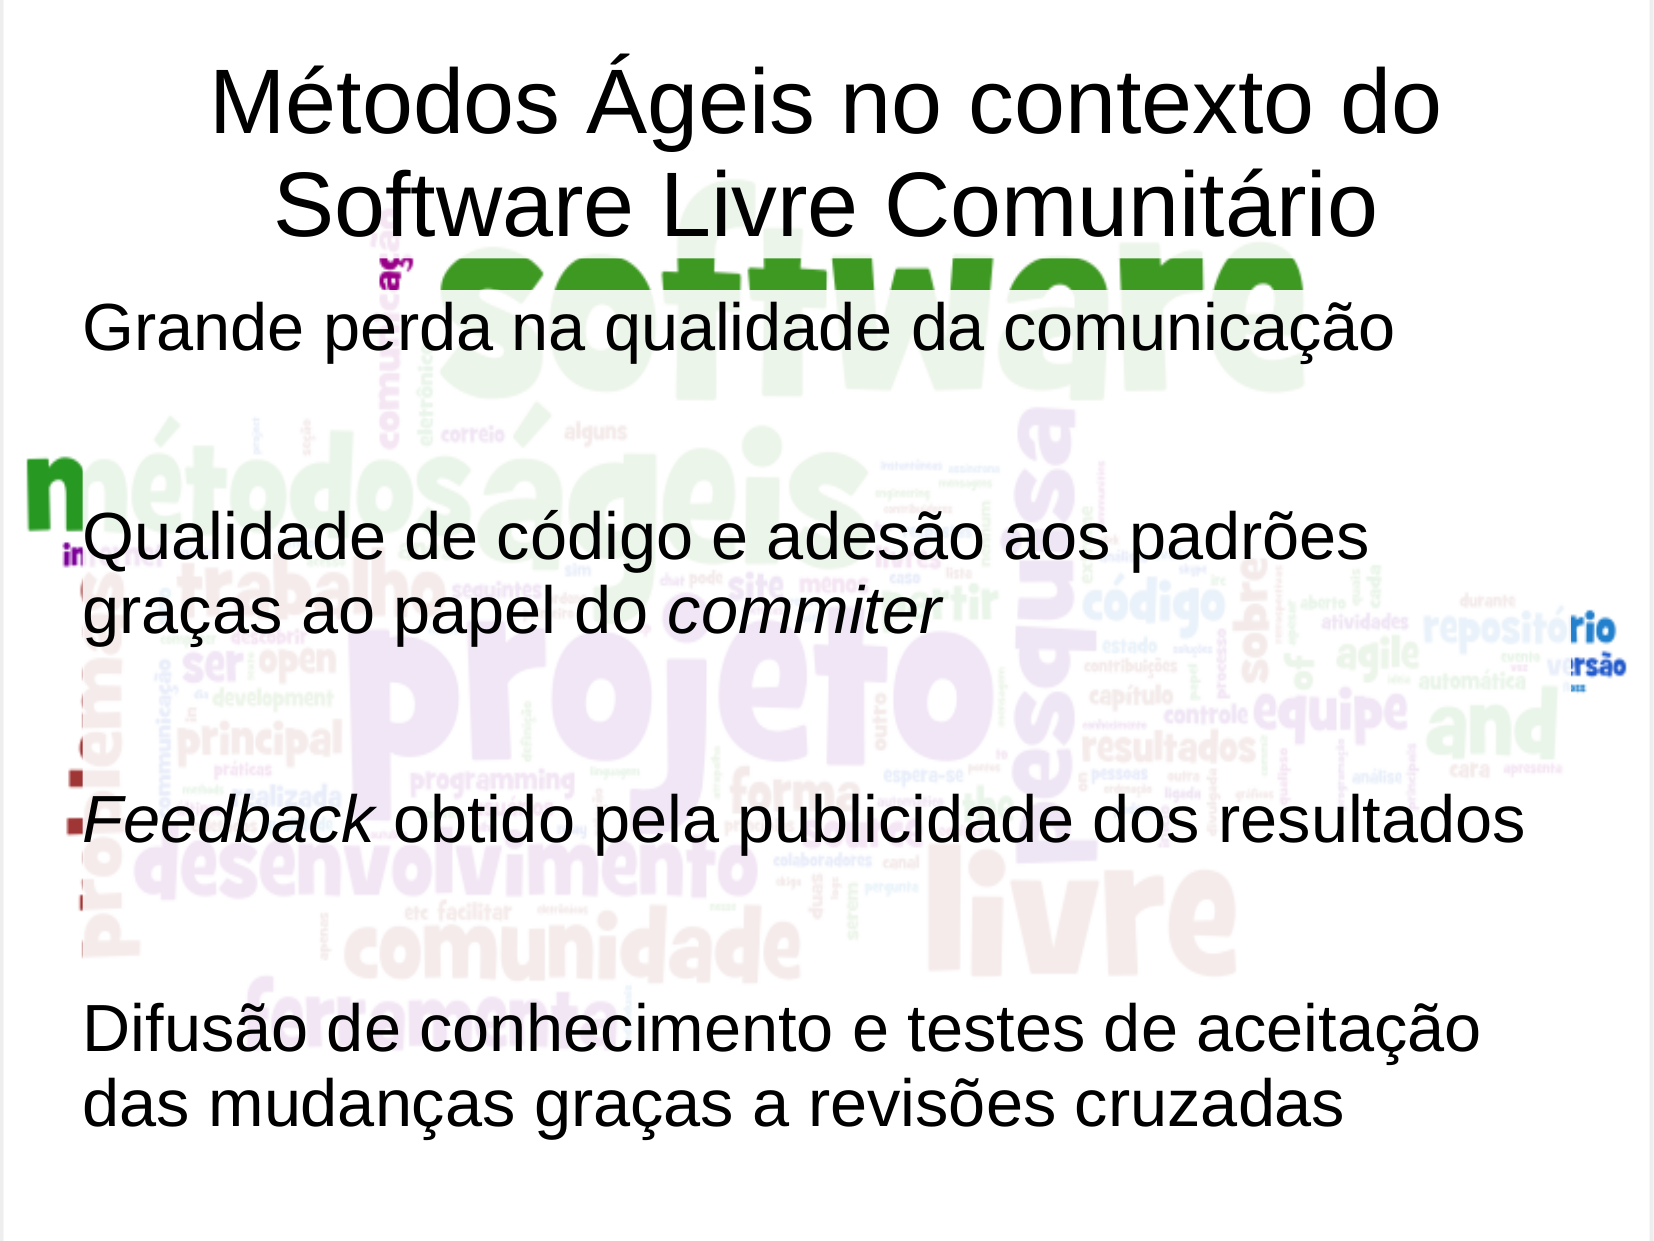

# Métodos Ágeis no contexto do Software Livre Comunitário
Grande perda na qualidade da comunicação
Qualidade de código e adesão aos padrões graças ao papel do commiter
Feedback obtido pela publicidade dos resultados
Difusão de conhecimento e testes de aceitação das mudanças graças a revisões cruzadas